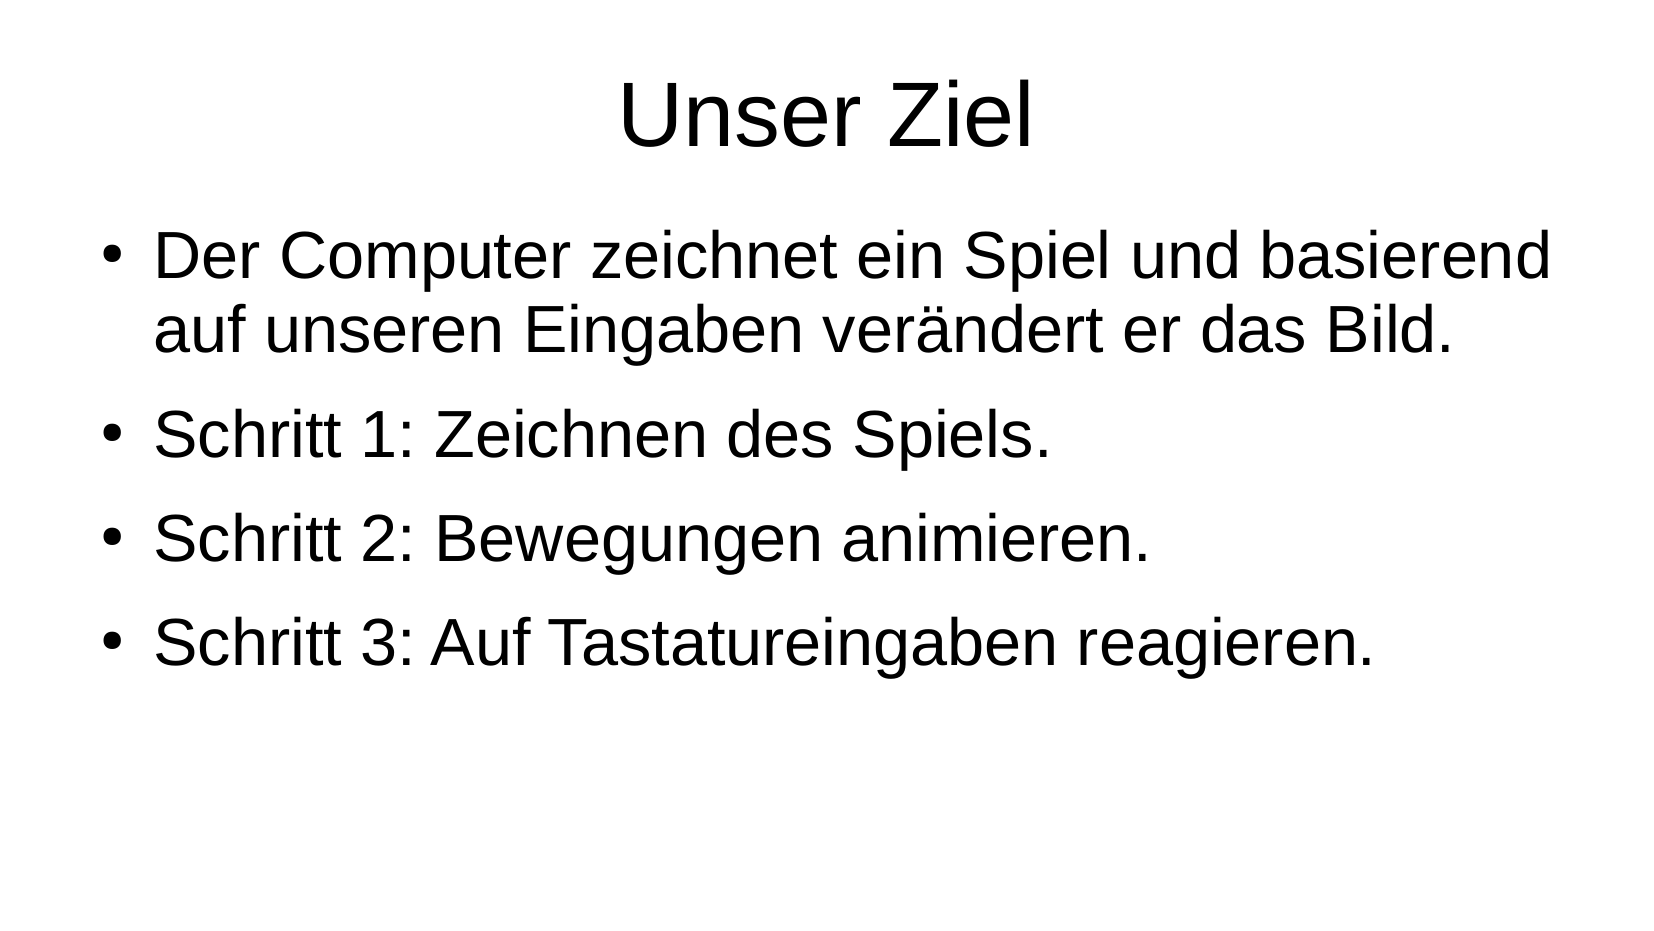

# Unser Ziel
Der Computer zeichnet ein Spiel und basierend auf unseren Eingaben verändert er das Bild.
Schritt 1: Zeichnen des Spiels.
Schritt 2: Bewegungen animieren.
Schritt 3: Auf Tastatureingaben reagieren.